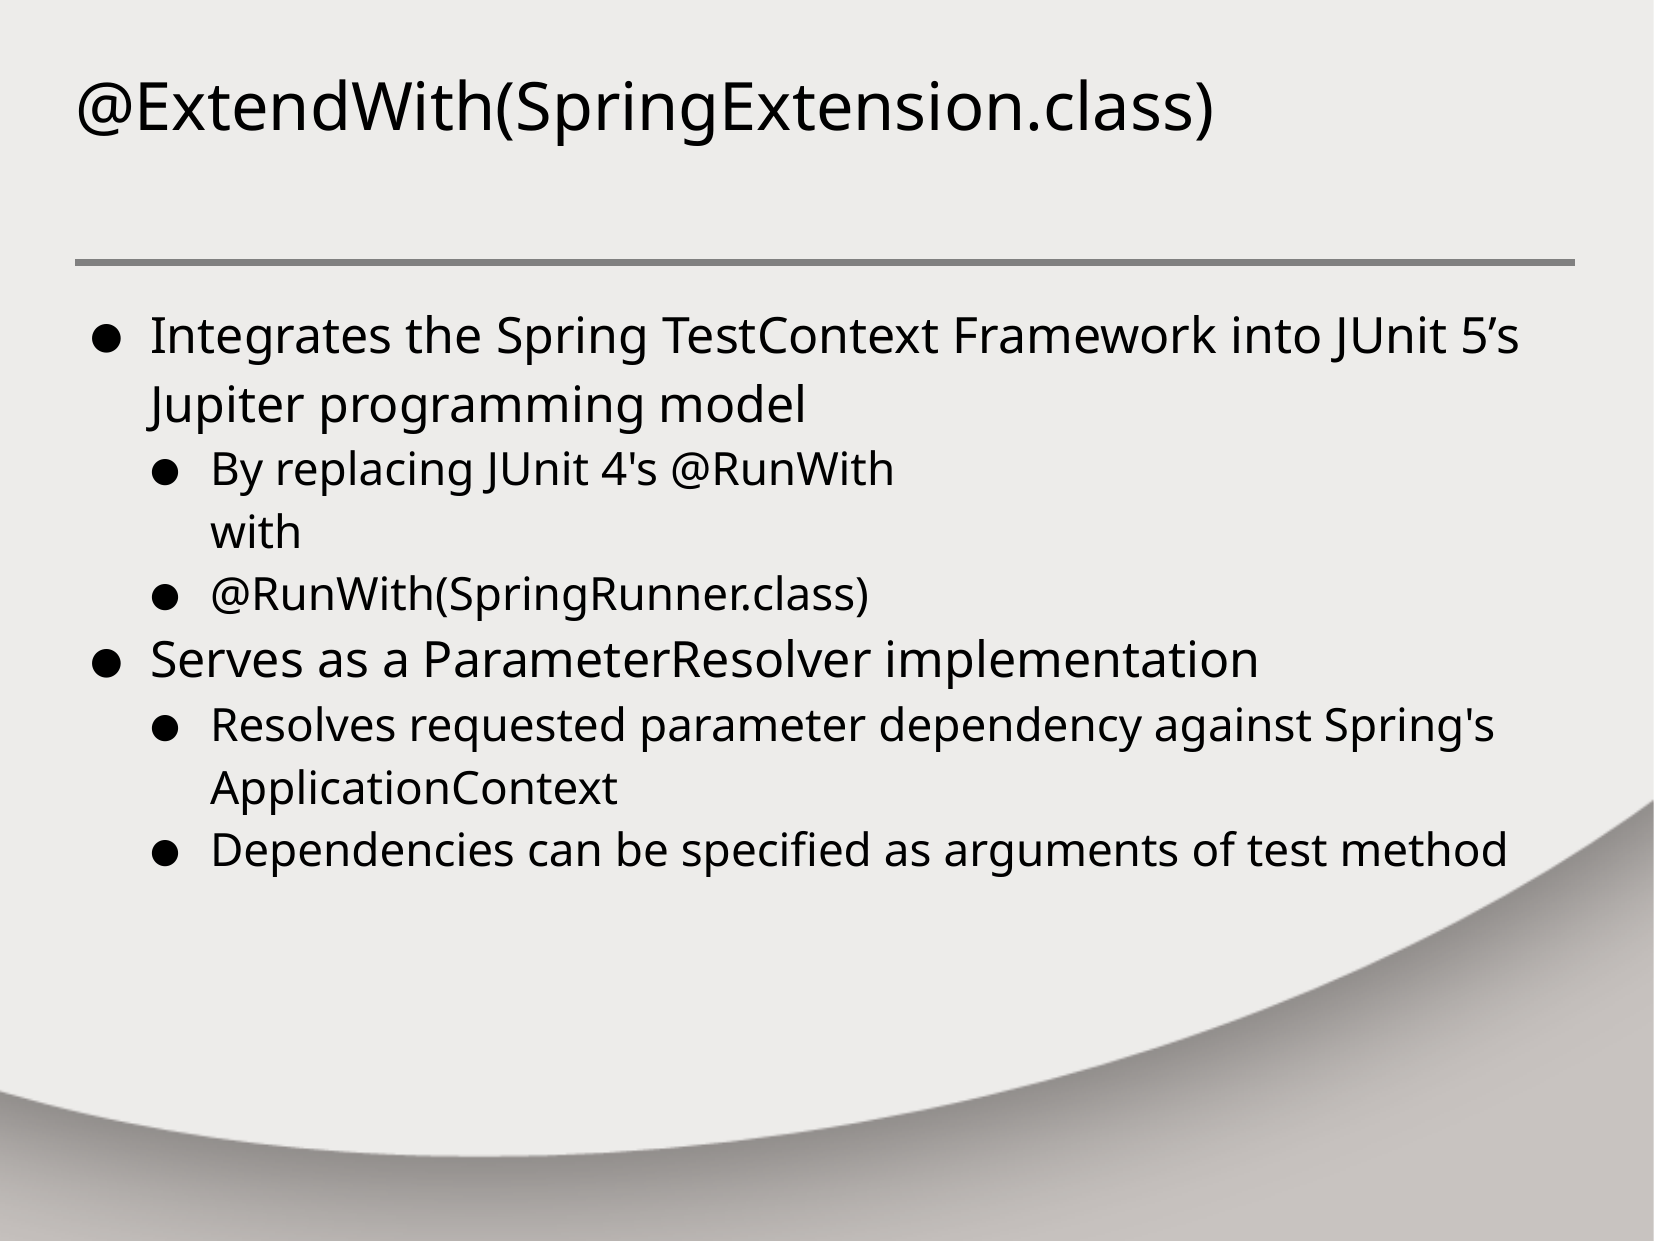

# @ExtendWith(SpringExtension.class)
Integrates the Spring TestContext Framework into JUnit 5’s Jupiter programming model
By replacing JUnit 4's @RunWith
with
@RunWith(SpringRunner.class)
Serves as a ParameterResolver implementation
Resolves requested parameter dependency against Spring's ApplicationContext
Dependencies can be specified as arguments of test method